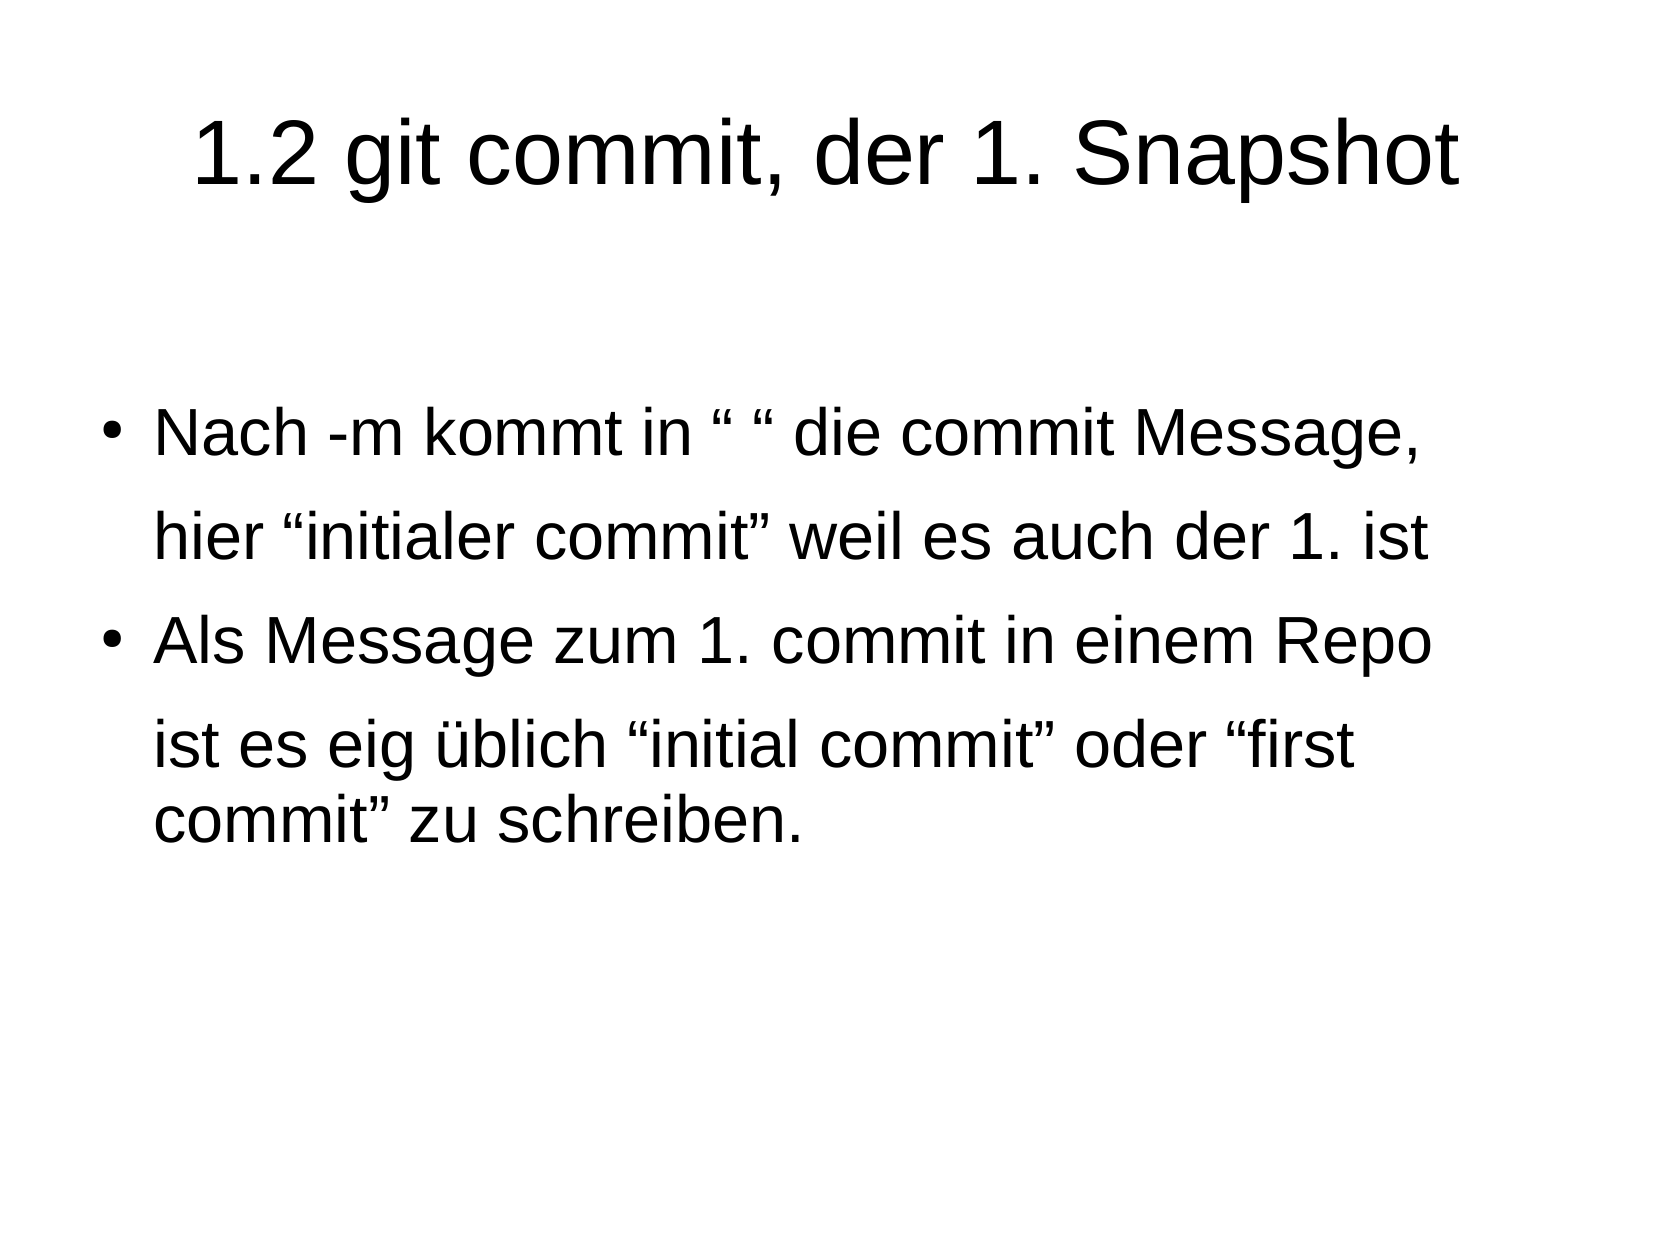

# 1.2 git commit, der 1. Snapshot
Nach -m kommt in “ “ die commit Message,
hier “initialer commit” weil es auch der 1. ist
Als Message zum 1. commit in einem Repo
ist es eig üblich “initial commit” oder “first commit” zu schreiben.